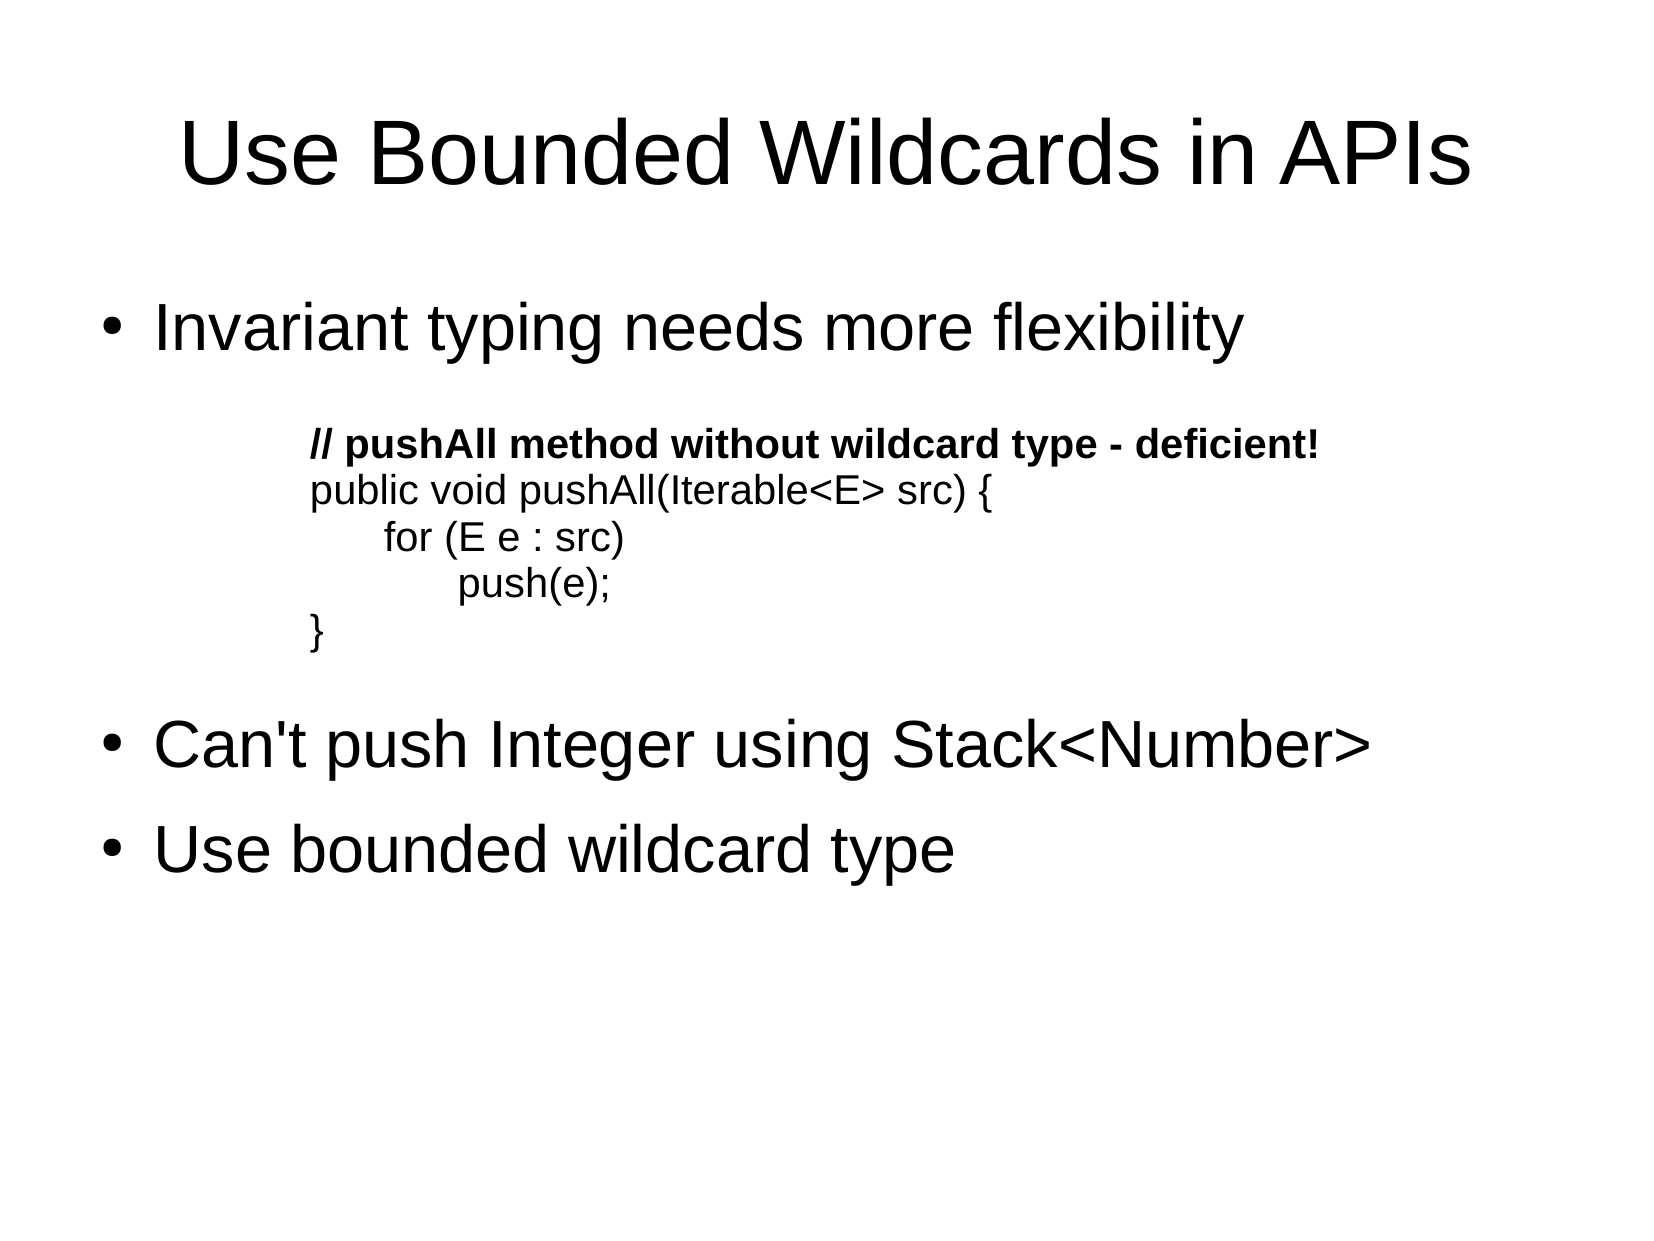

# Use Bounded Wildcards in APIs
Invariant typing needs more flexibility
Can't push Integer using Stack<Number>
Use bounded wildcard type
// pushAll method without wildcard type - deficient!
public void pushAll(Iterable<E> src) {
	for (E e : src)
		push(e);
}